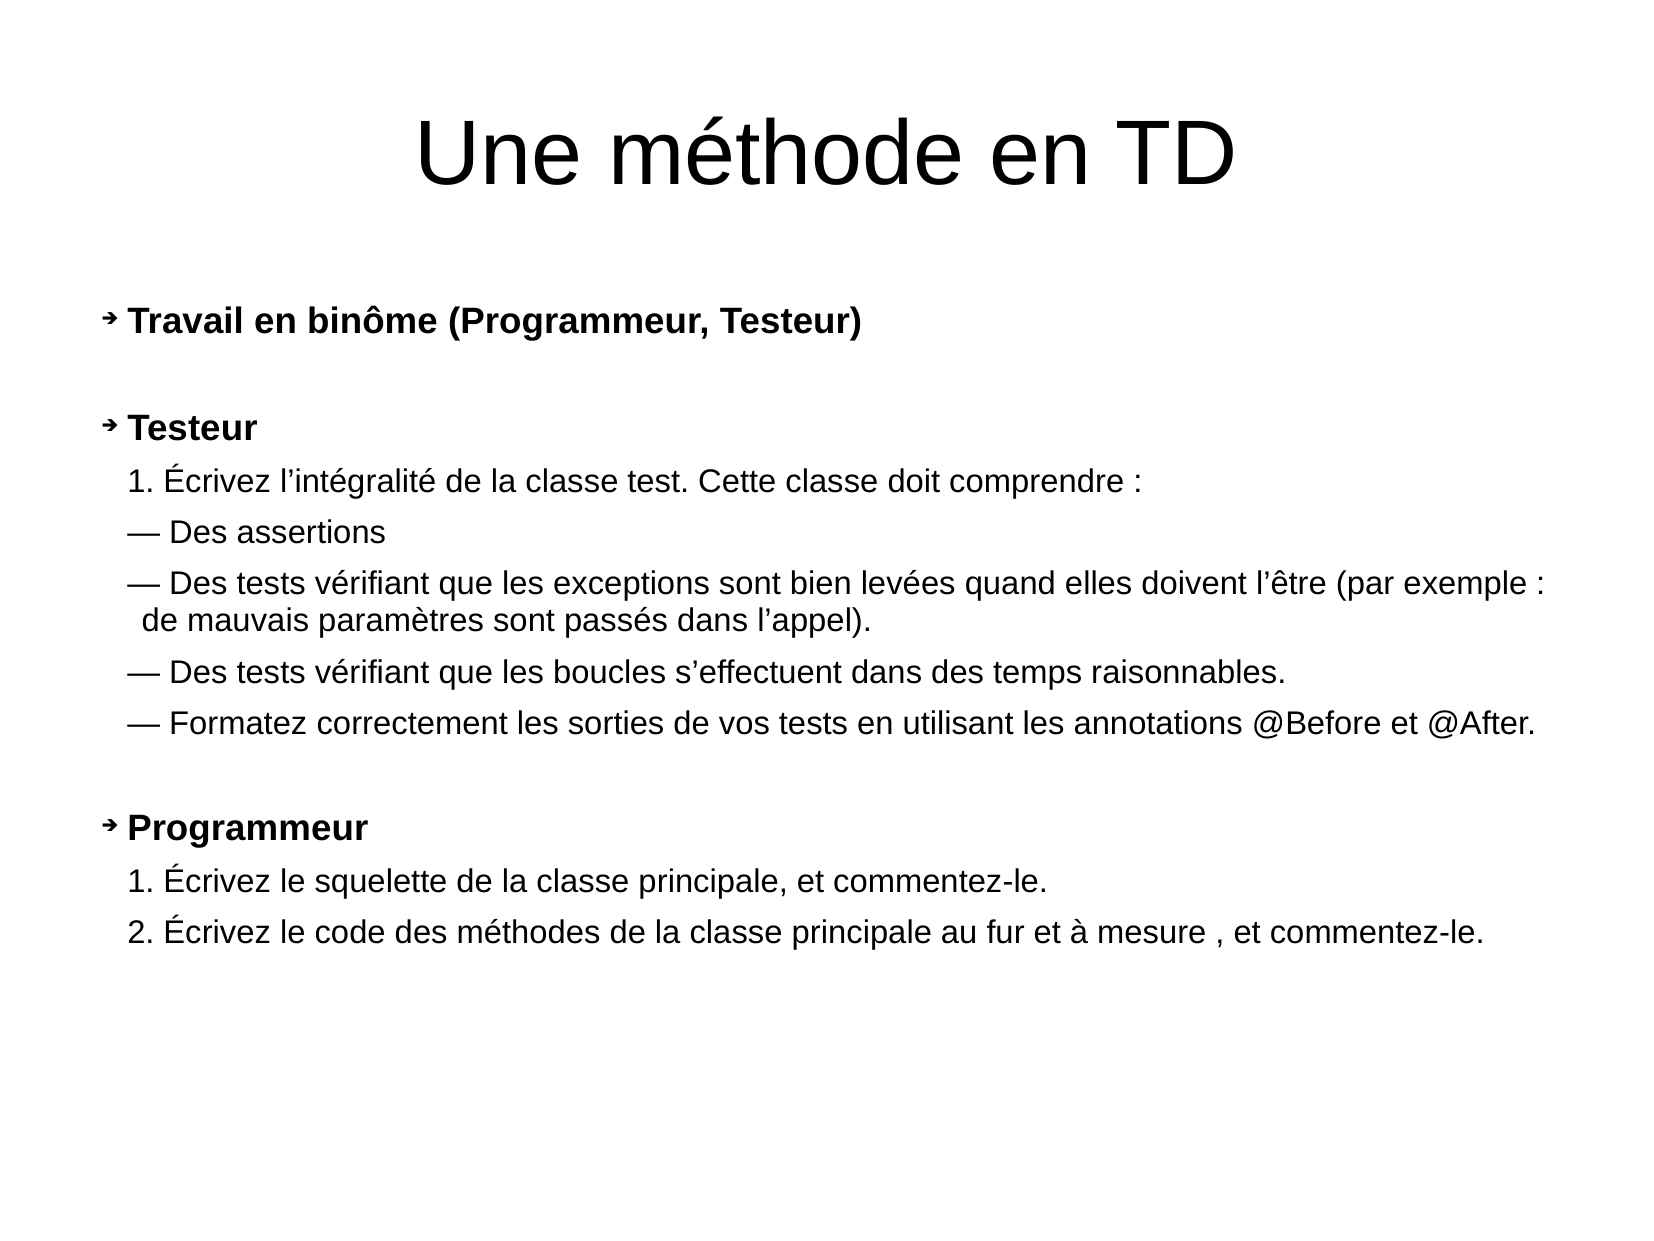

# Une méthode en TD
Travail en binôme (Programmeur, Testeur)
Testeur
1. Écrivez l’intégralité de la classe test. Cette classe doit comprendre :
— Des assertions
— Des tests vérifiant que les exceptions sont bien levées quand elles doivent l’être (par exemple : de mauvais paramètres sont passés dans l’appel).
— Des tests vérifiant que les boucles s’effectuent dans des temps raisonnables.
— Formatez correctement les sorties de vos tests en utilisant les annotations @Before et @After.
Programmeur
1. Écrivez le squelette de la classe principale, et commentez-le.
2. Écrivez le code des méthodes de la classe principale au fur et à mesure , et commentez-le.